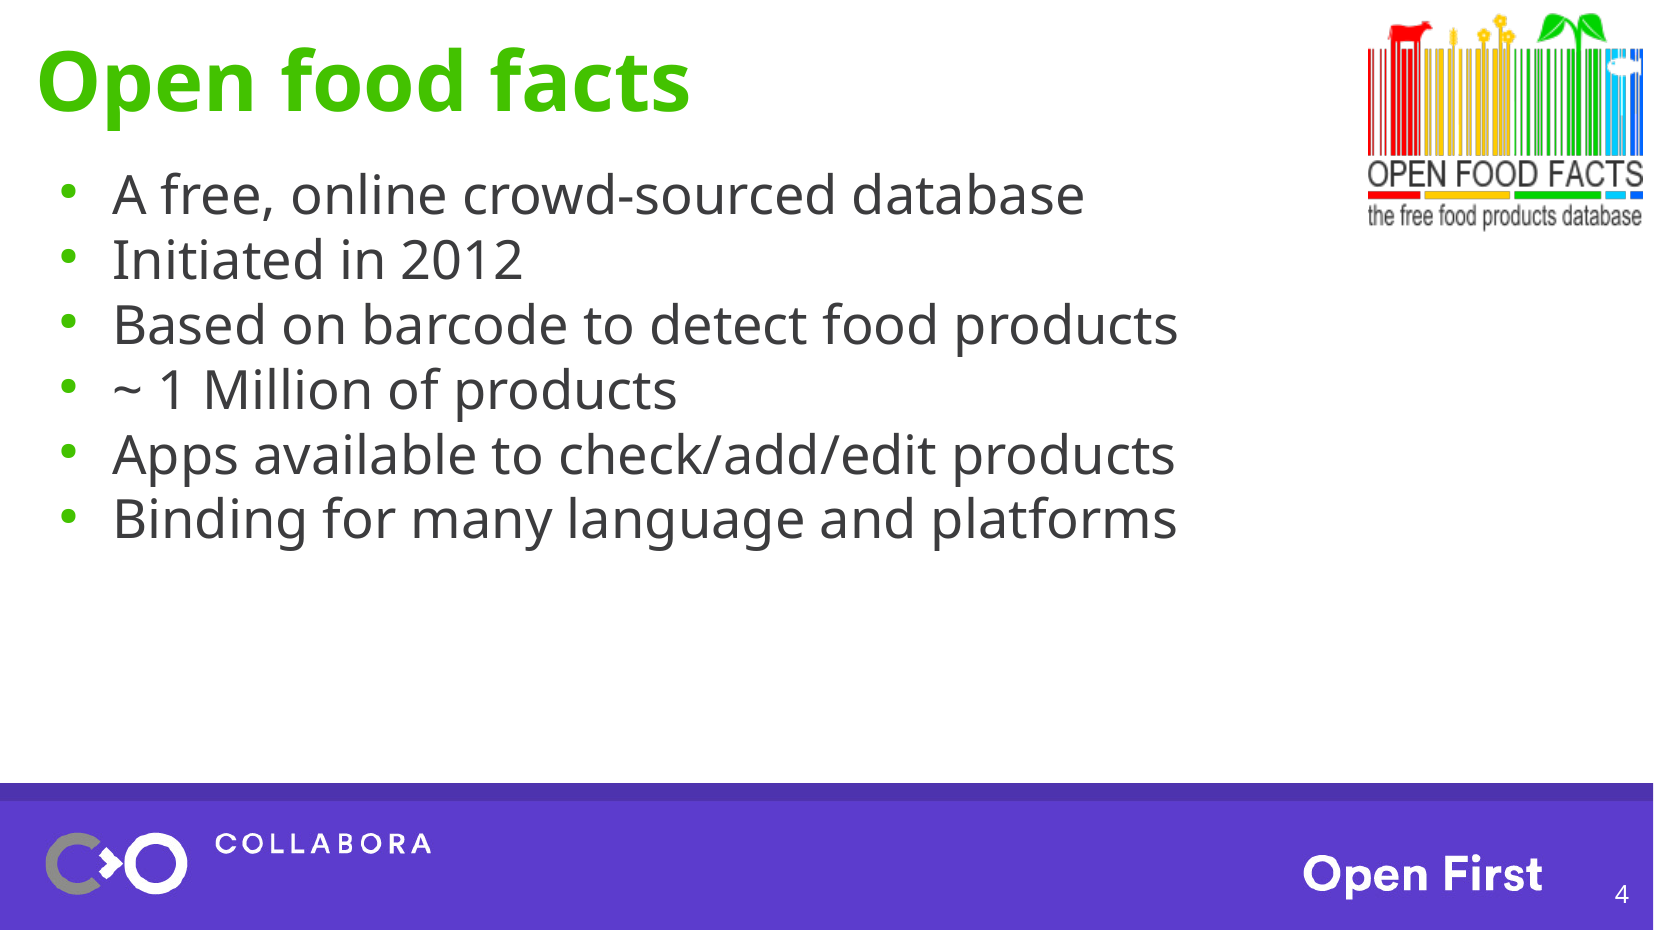

# Open food facts
A free, online crowd-sourced database
Initiated in 2012
Based on barcode to detect food products
~ 1 Million of products
Apps available to check/add/edit products
Binding for many language and platforms
4